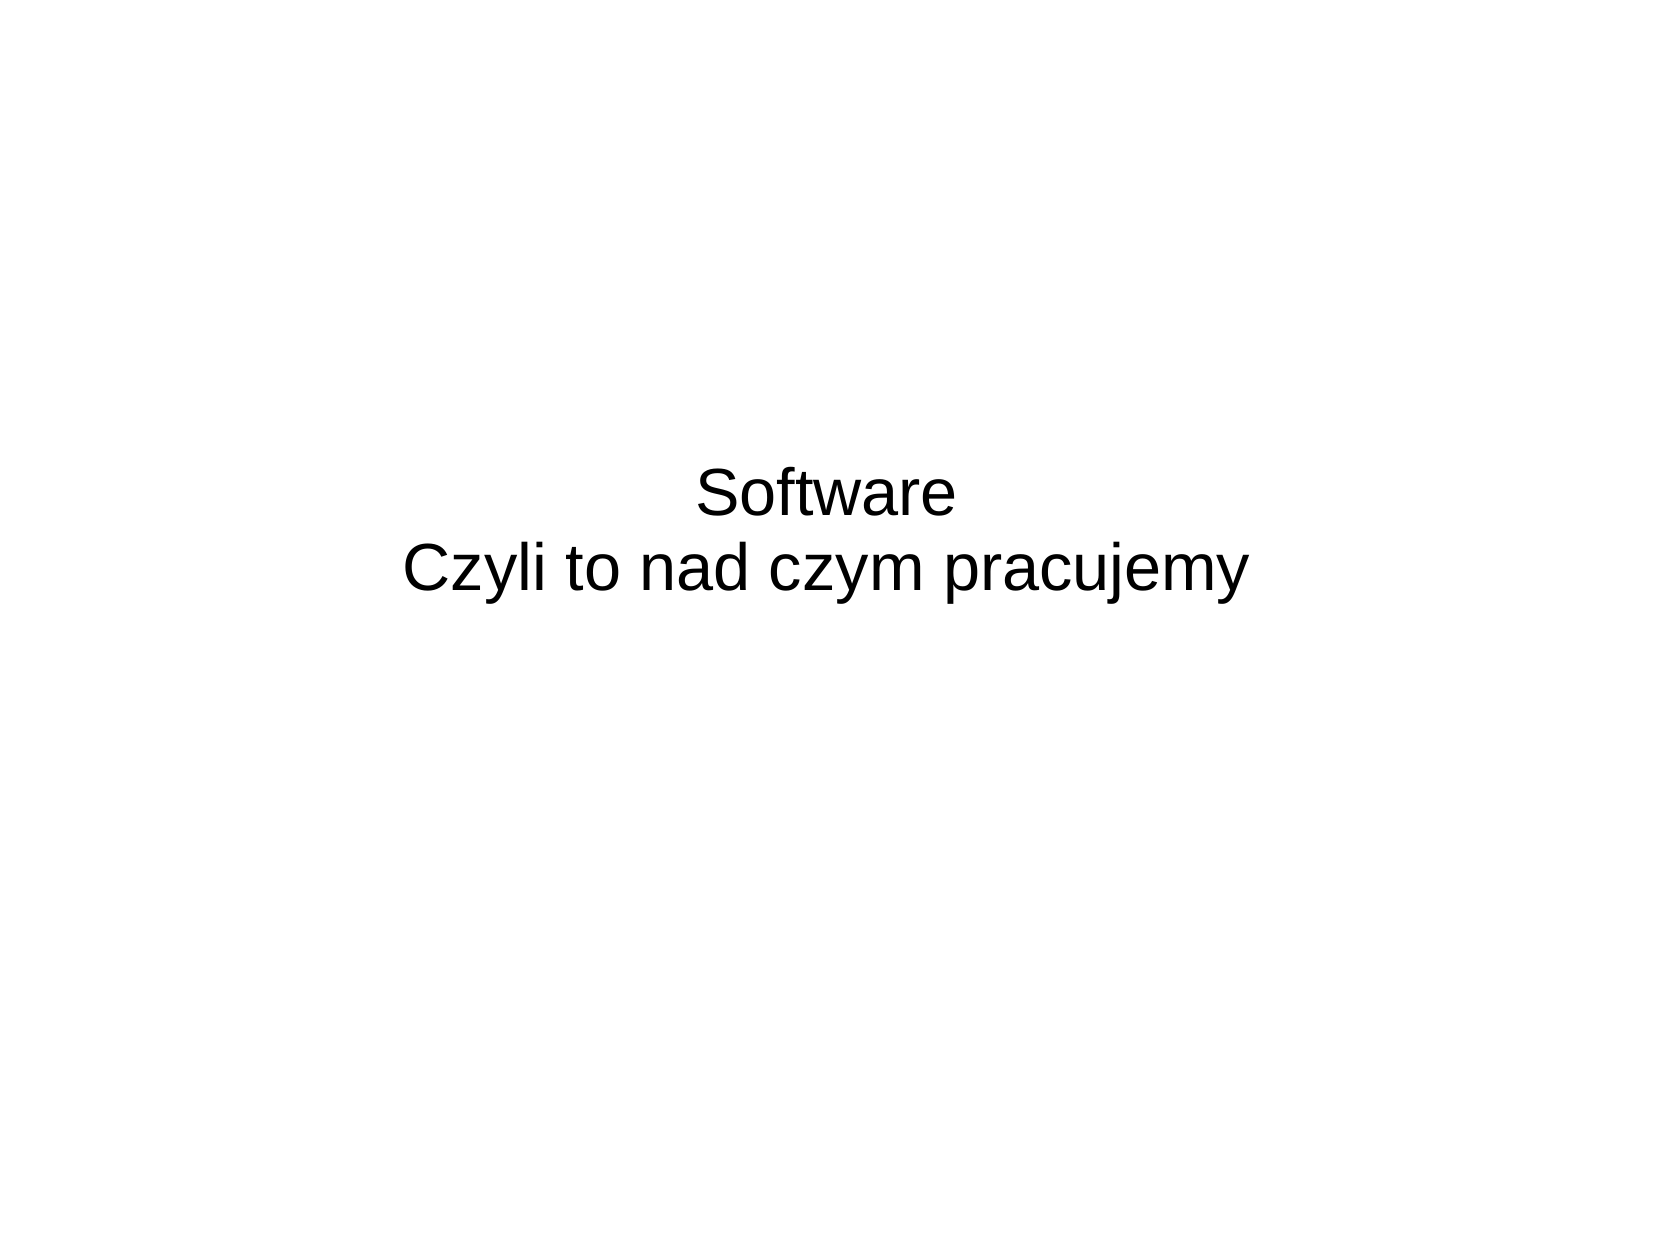

# Software
Czyli to nad czym pracujemy